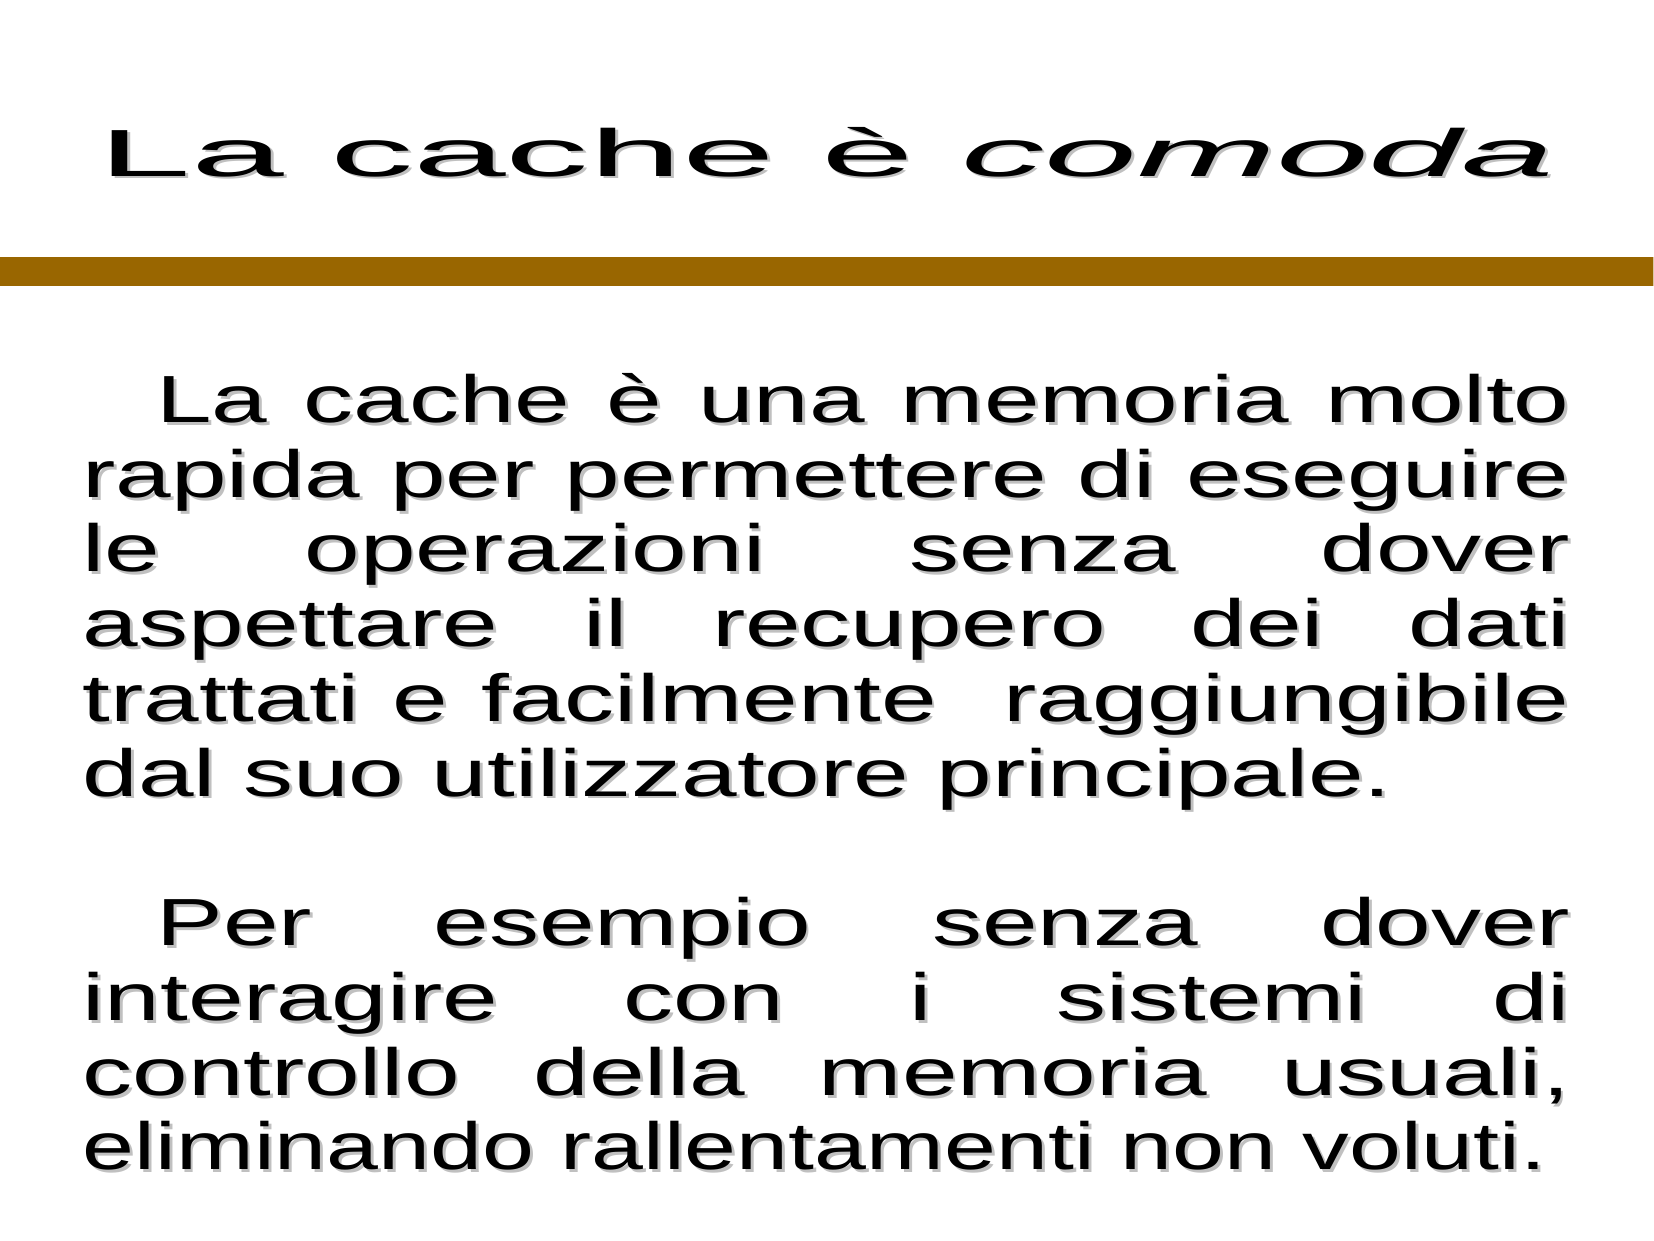

# La cache è comoda
	La cache è una memoria molto rapida per permettere di eseguire le operazioni senza dover aspettare il recupero dei dati trattati e facilmente raggiungibile dal suo utilizzatore principale.
	Per esempio senza dover interagire con i sistemi di controllo della memoria usuali, eliminando rallentamenti non voluti.